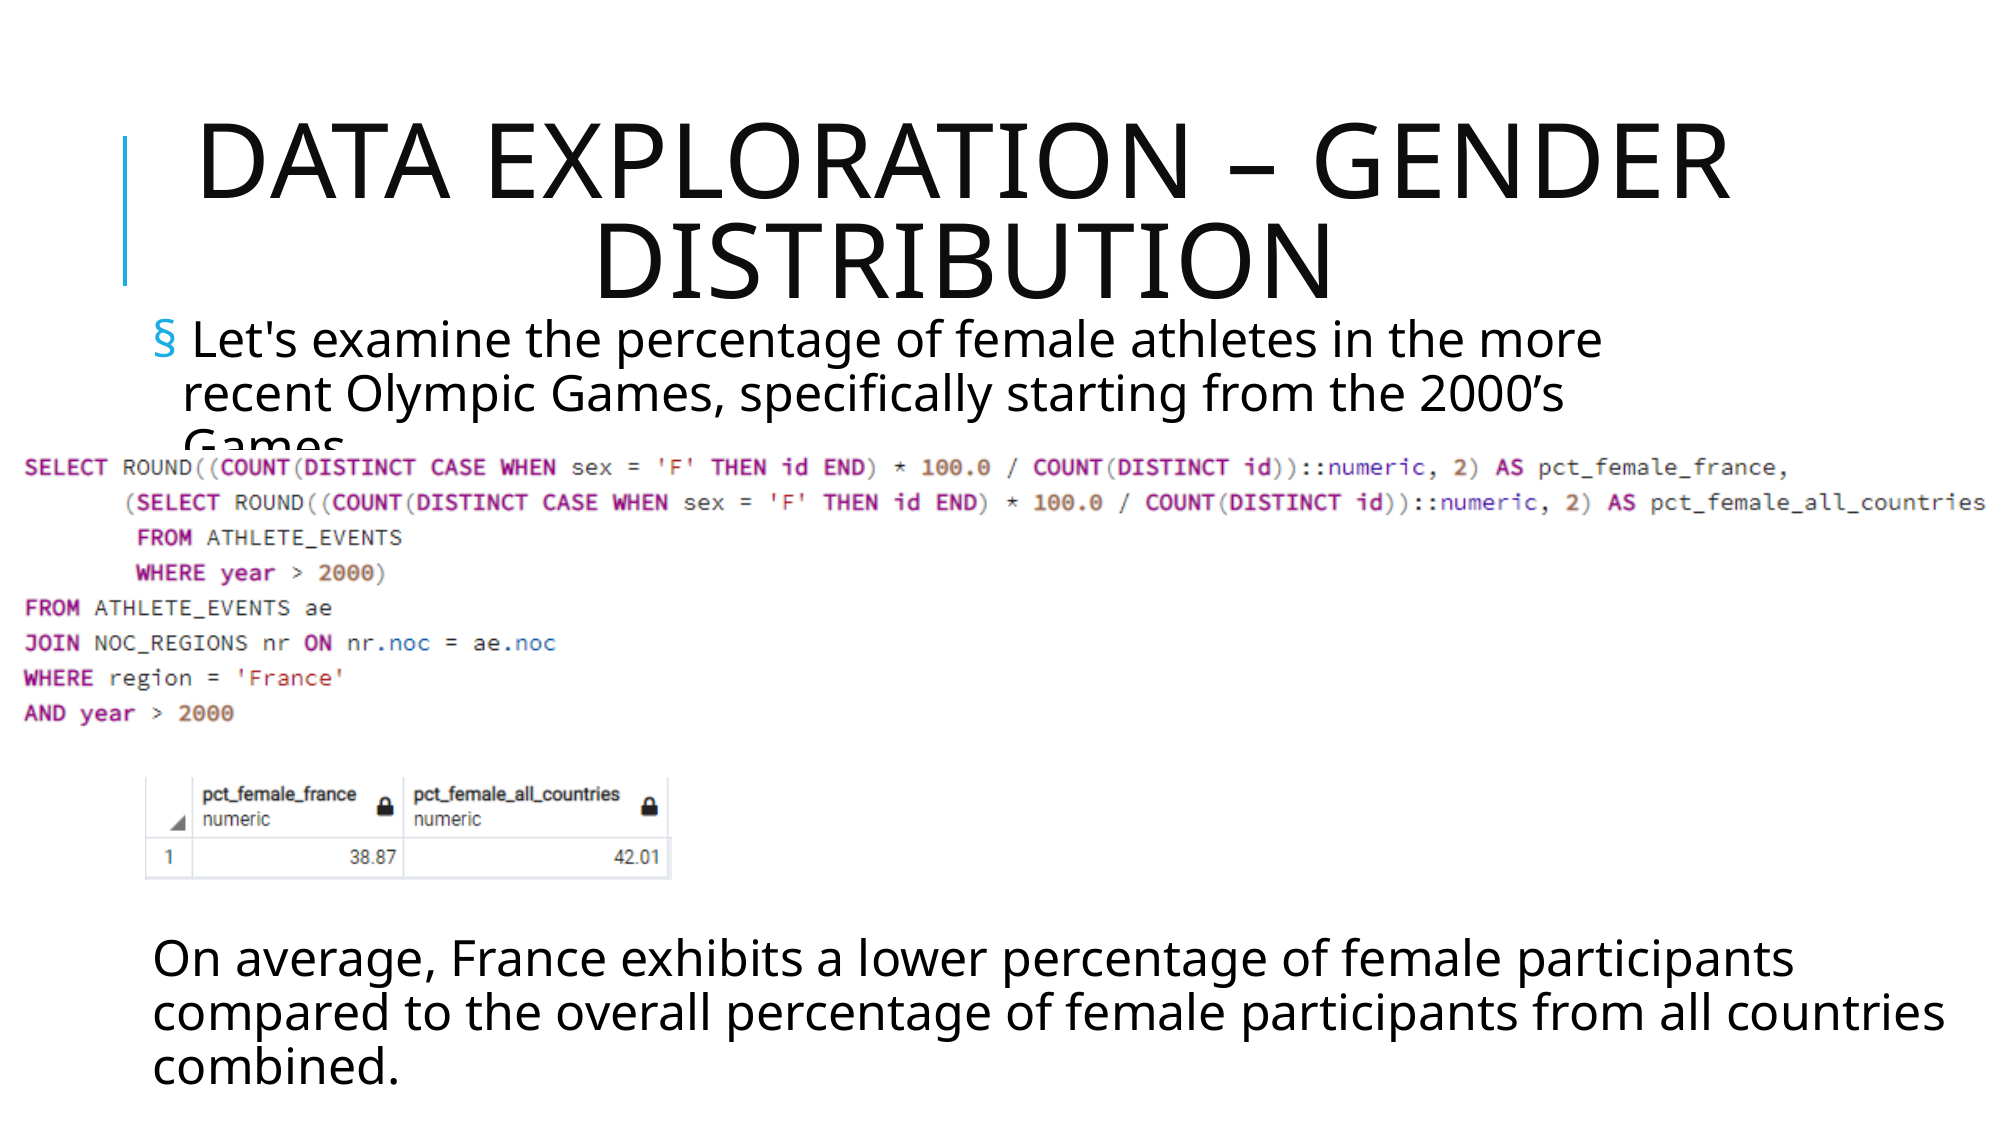

# Data exploration – gender distribution
 Let's examine the percentage of female athletes in the more recent Olympic Games, specifically starting from the 2000’s Games.
On average, France exhibits a lower percentage of female participants compared to the overall percentage of female participants from all countries combined.